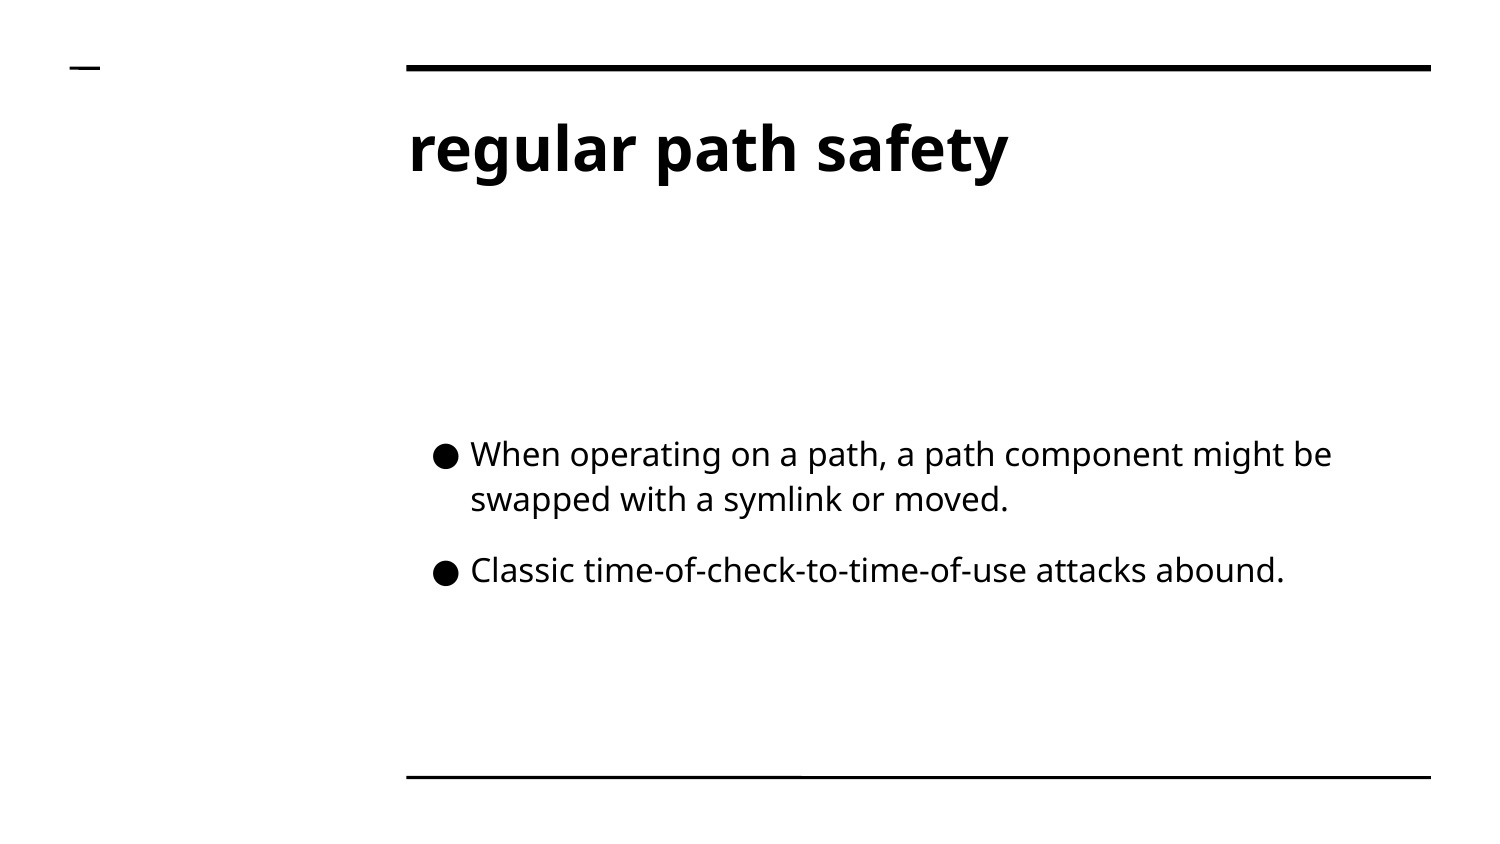

# regular path safety
When operating on a path, a path component might be swapped with a symlink or moved.
Classic time-of-check-to-time-of-use attacks abound.